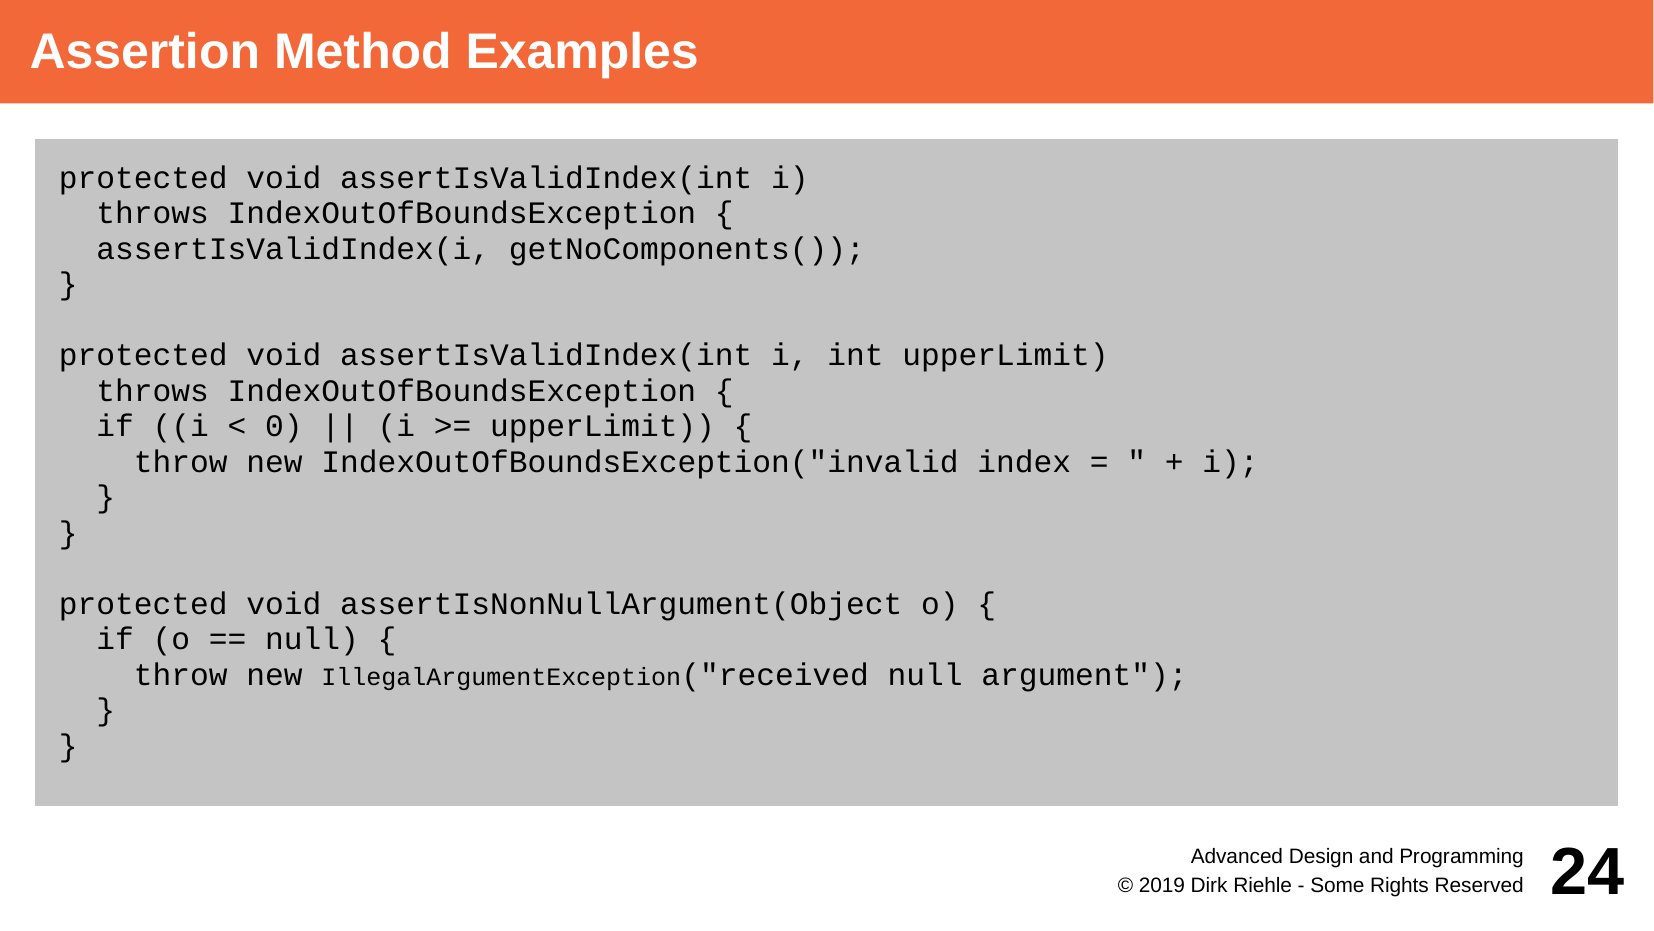

# Assertion Method Examples
protected void assertIsValidIndex(int i)
 throws IndexOutOfBoundsException {
 assertIsValidIndex(i, getNoComponents());
}
protected void assertIsValidIndex(int i, int upperLimit)
 throws IndexOutOfBoundsException {
 if ((i < 0) || (i >= upperLimit)) {
 throw new IndexOutOfBoundsException("invalid index = " + i);
 }
}
protected void assertIsNonNullArgument(Object o) {
 if (o == null) {
 throw new IllegalArgumentException("received null argument");
 }
}
Advanced Design and Programming
24
© 2019 Dirk Riehle - Some Rights Reserved